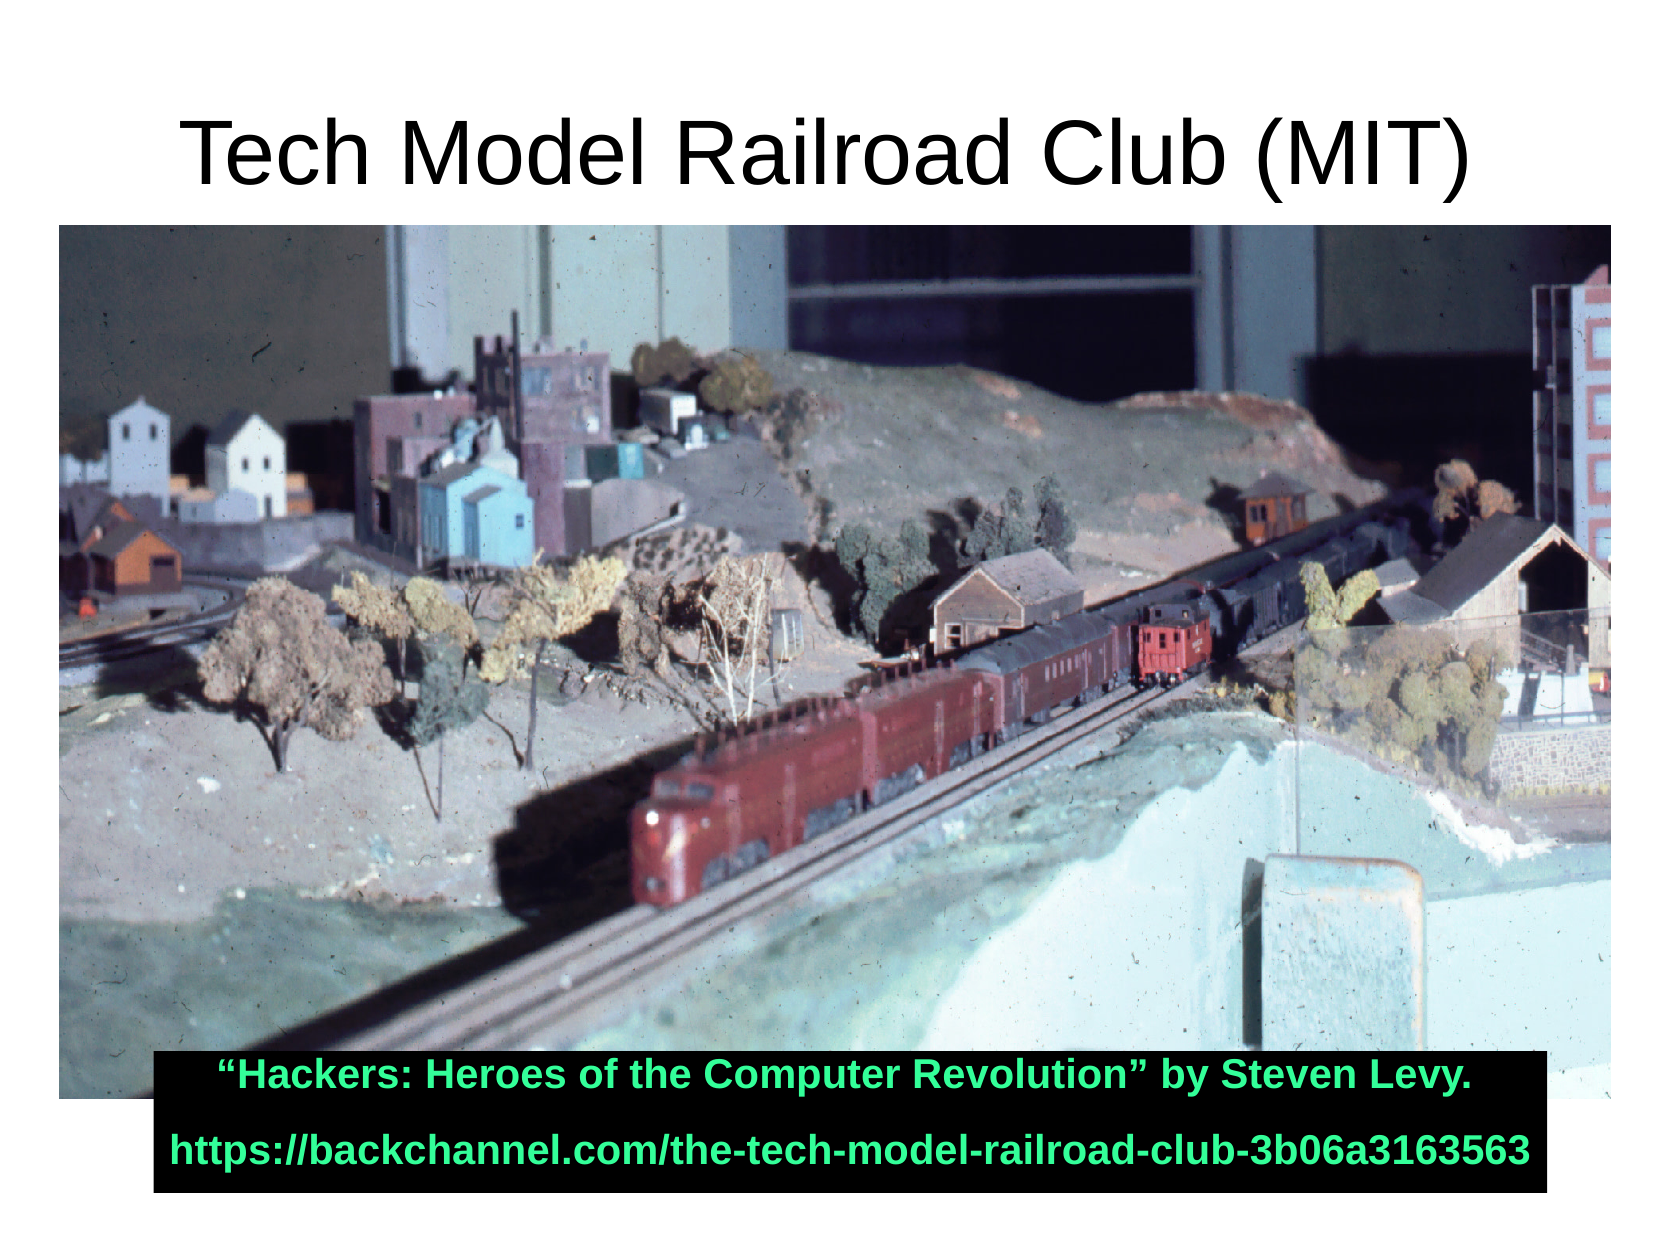

# Tech Model Railroad Club (MIT)
“Hackers: Heroes of the Computer Revolution” by Steven Levy.
https://backchannel.com/the-tech-model-railroad-club-3b06a3163563